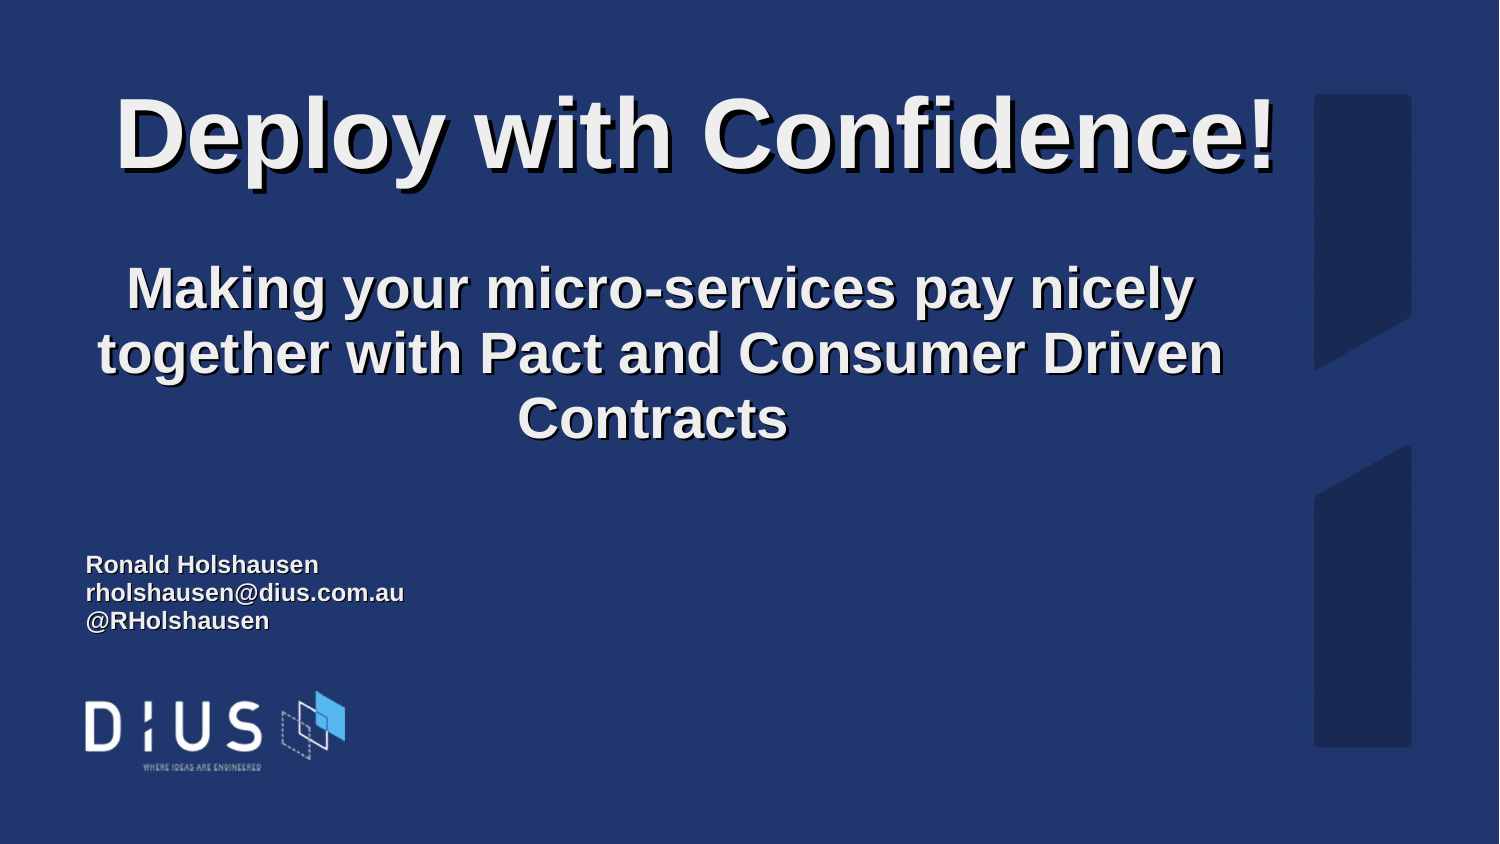

Deploy with Confidence!
Making your micro-services pay nicely together with Pact and Consumer Driven Contracts
Ronald Holshausen
rholshausen@dius.com.au
@RHolshausen